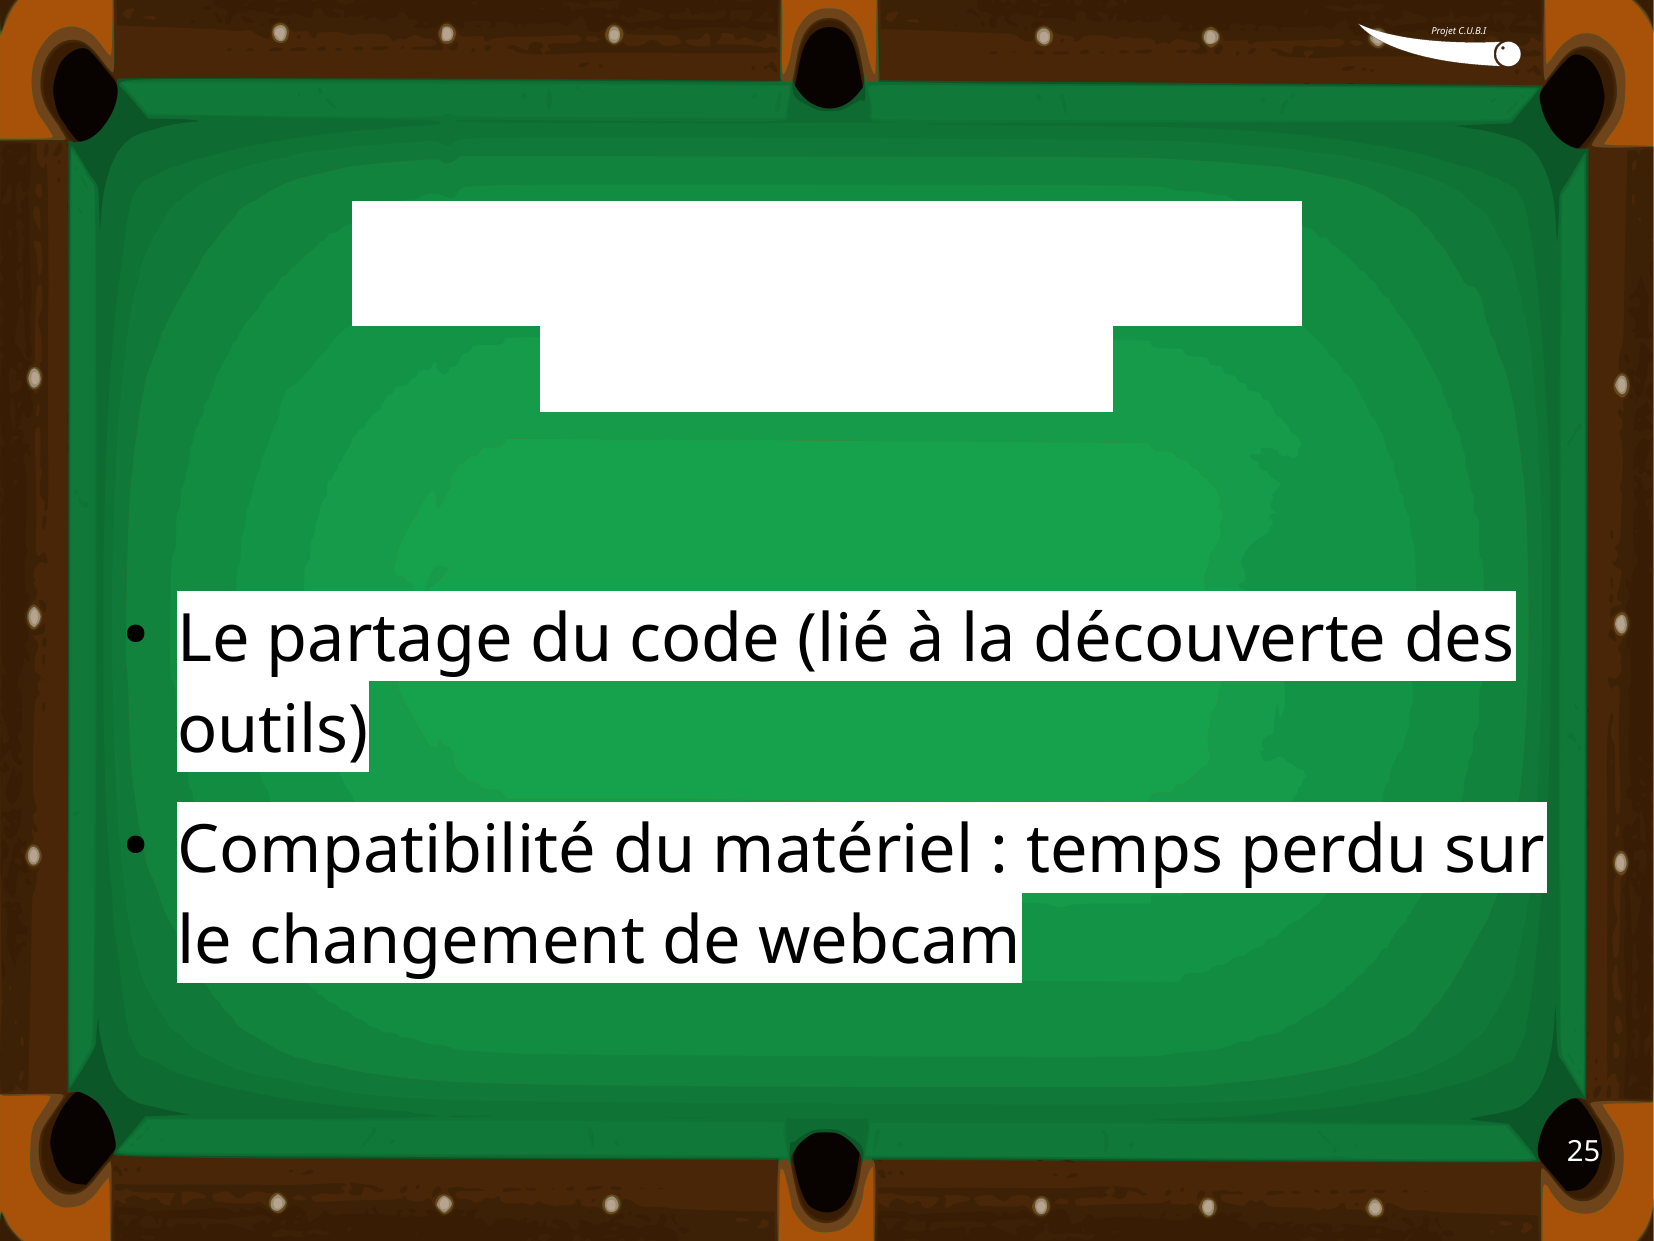

# Problèmes rencontrés Risques non prévus
Le partage du code (lié à la découverte des outils)
Compatibilité du matériel : temps perdu sur le changement de webcam
25